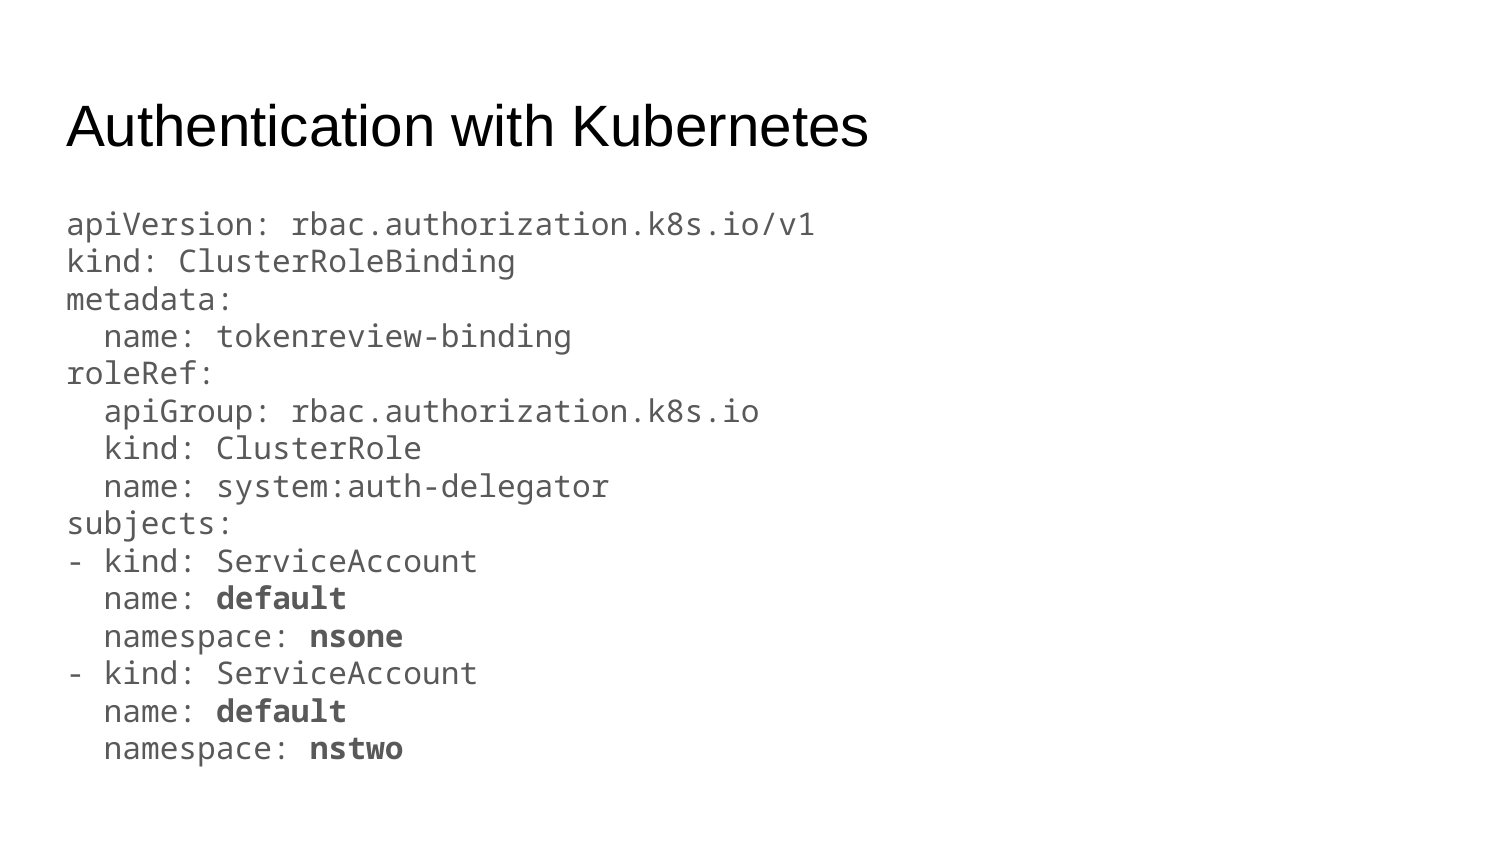

# Authentication with Kubernetes
apiVersion: rbac.authorization.k8s.io/v1
kind: ClusterRoleBinding
metadata:
 name: tokenreview-binding
roleRef:
 apiGroup: rbac.authorization.k8s.io
 kind: ClusterRole
 name: system:auth-delegator
subjects:
- kind: ServiceAccount
 name: default
 namespace: nsone
- kind: ServiceAccount
 name: default
 namespace: nstwo